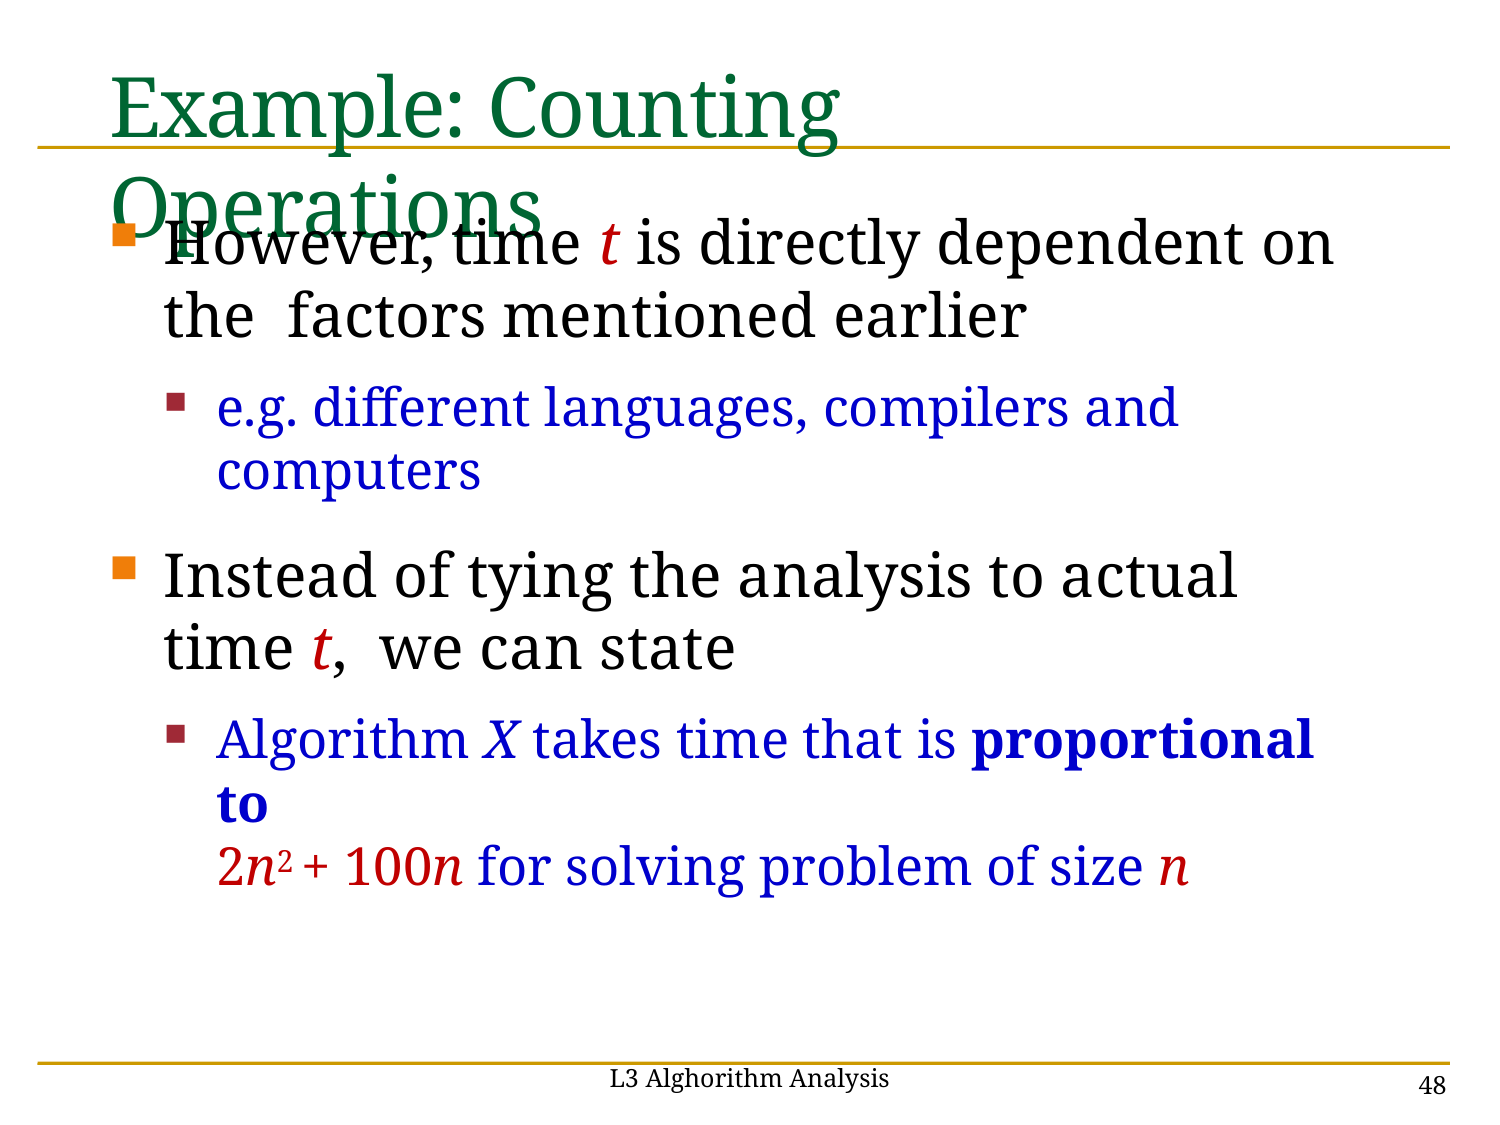

# Example: Counting Operations
However, time t is directly dependent on the factors mentioned earlier
e.g. different languages, compilers and computers
Instead of tying the analysis to actual time t, we can state
Algorithm X takes time that is proportional to
2n2 + 100n for solving problem of size n
L3 Alghorithm Analysis